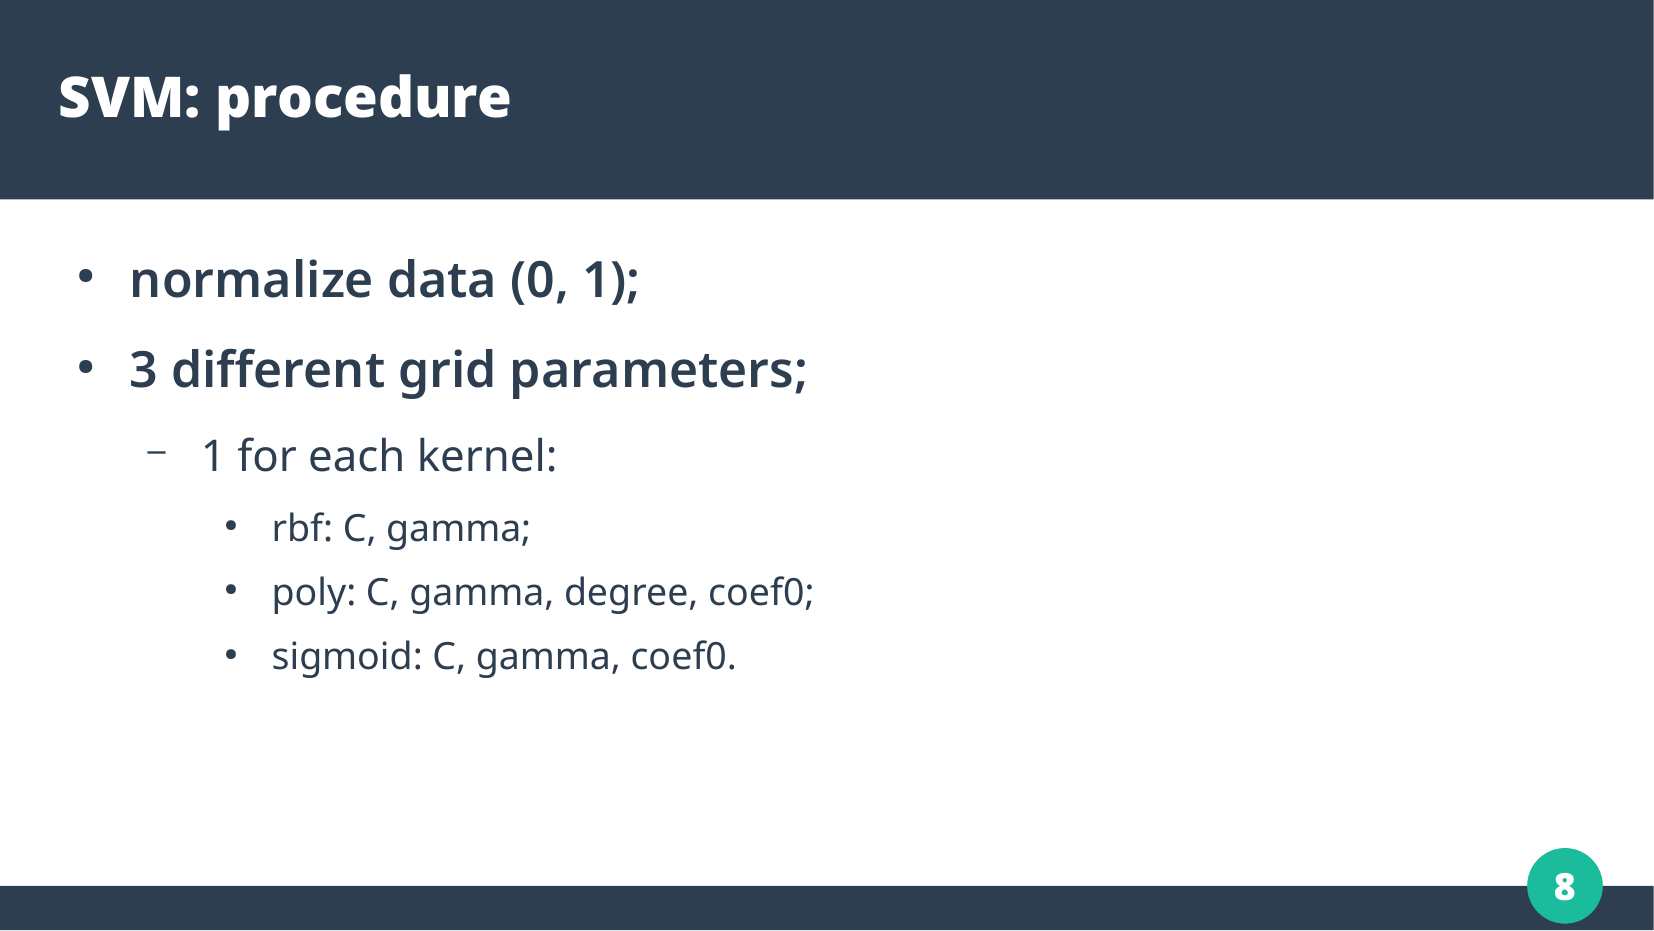

# SVM: procedure
normalize data (0, 1);
3 different grid parameters;
1 for each kernel:
rbf: C, gamma;
poly: C, gamma, degree, coef0;
sigmoid: C, gamma, coef0.